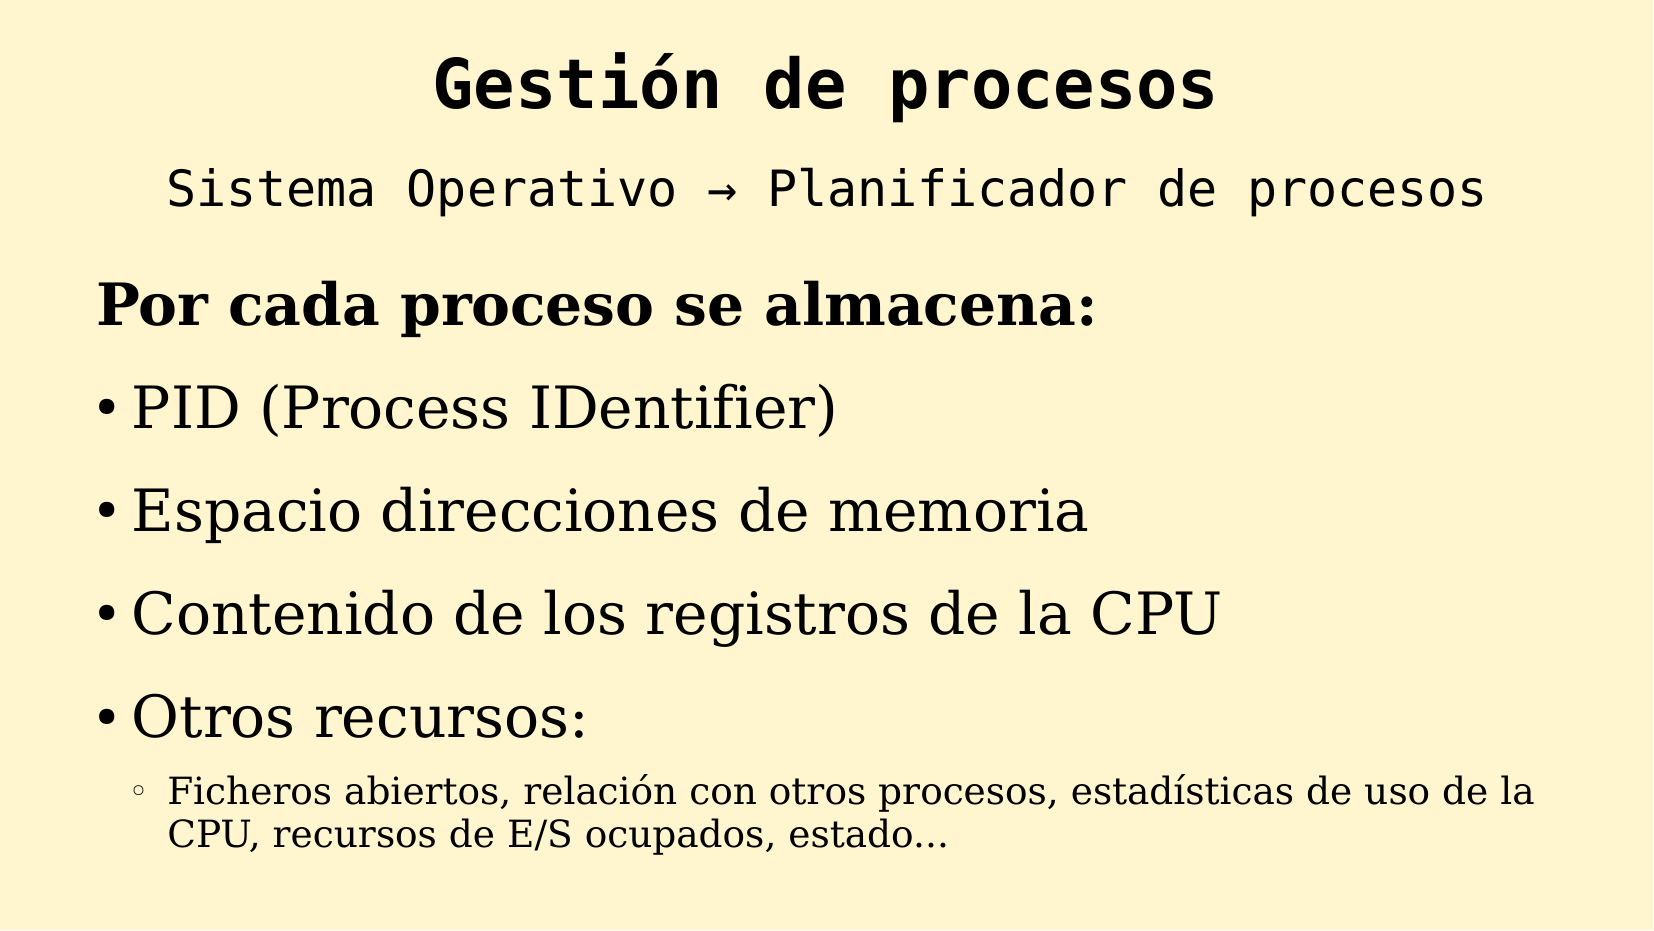

# Gestión de procesos
Sistema Operativo → Planificador de procesos
Por cada proceso se almacena:
PID (Process IDentifier)
Espacio direcciones de memoria
Contenido de los registros de la CPU
Otros recursos:
Ficheros abiertos, relación con otros procesos, estadísticas de uso de la CPU, recursos de E/S ocupados, estado...